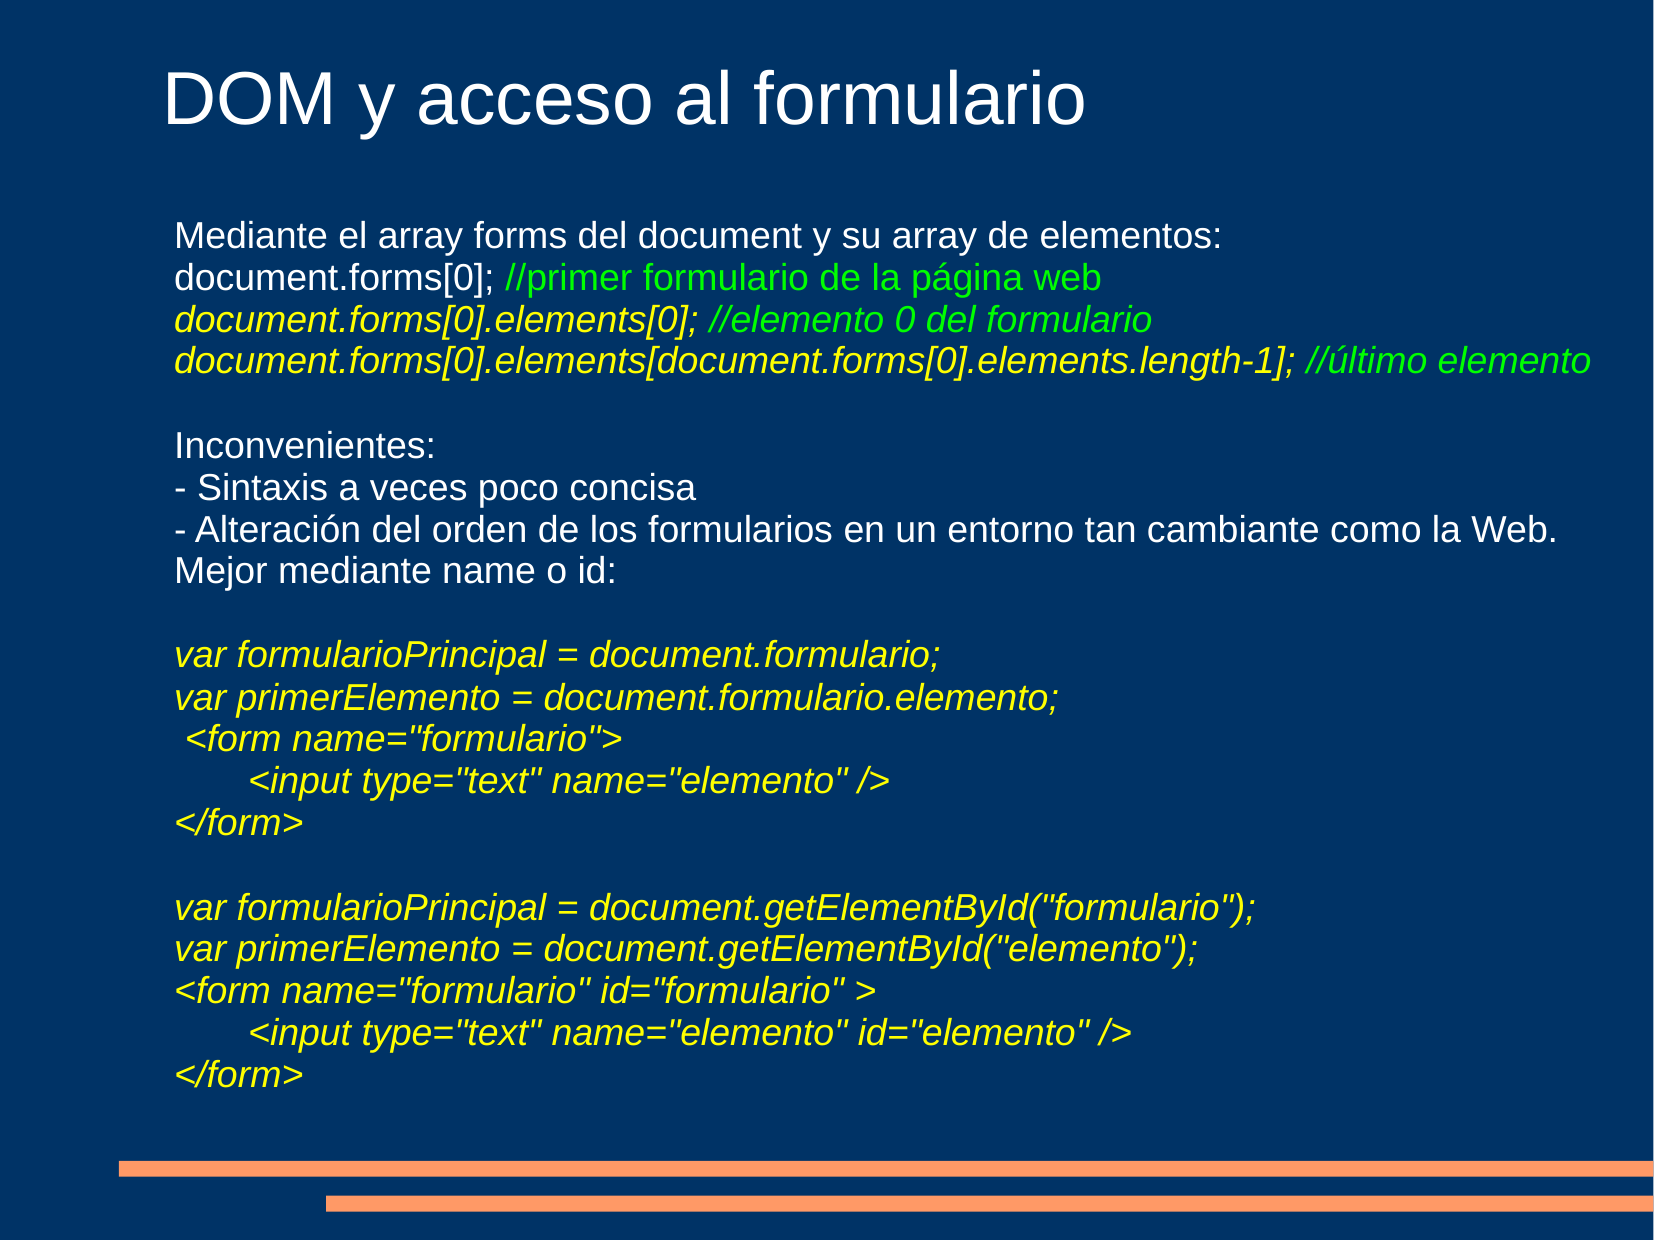

DOM y acceso al formulario
Mediante el array forms del document y su array de elementos:
document.forms[0]; //primer formulario de la página web
document.forms[0].elements[0]; //elemento 0 del formulario
document.forms[0].elements[document.forms[0].elements.length-1]; //último elemento
Inconvenientes:
- Sintaxis a veces poco concisa
- Alteración del orden de los formularios en un entorno tan cambiante como la Web.
Mejor mediante name o id:
var formularioPrincipal = document.formulario;
var primerElemento = document.formulario.elemento;
 <form name="formulario">
 	<input type="text" name="elemento" />
</form>
var formularioPrincipal = document.getElementById("formulario");
var primerElemento = document.getElementById("elemento");
<form name="formulario" id="formulario" >
 	<input type="text" name="elemento" id="elemento" />
</form>